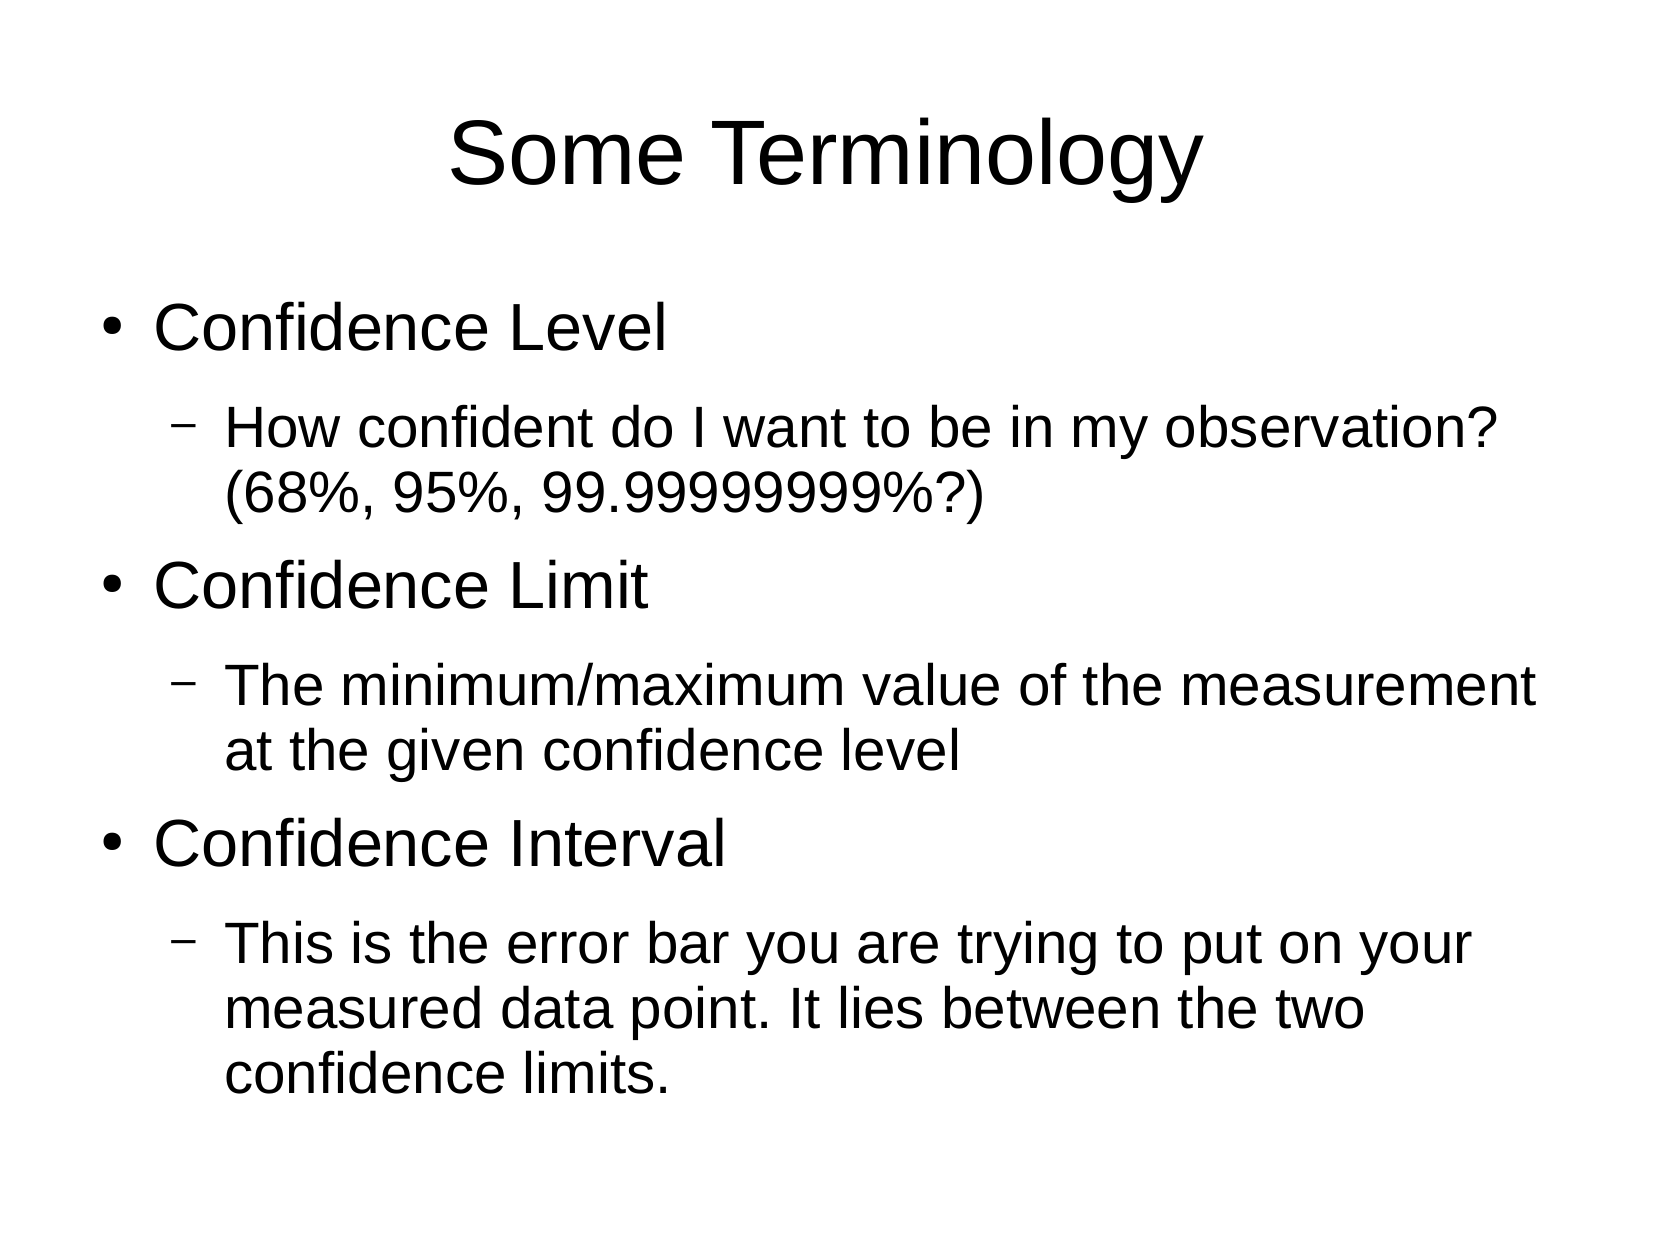

# Some Terminology
Confidence Level
How confident do I want to be in my observation? (68%, 95%, 99.99999999%?)
Confidence Limit
The minimum/maximum value of the measurement at the given confidence level
Confidence Interval
This is the error bar you are trying to put on your measured data point. It lies between the two confidence limits.